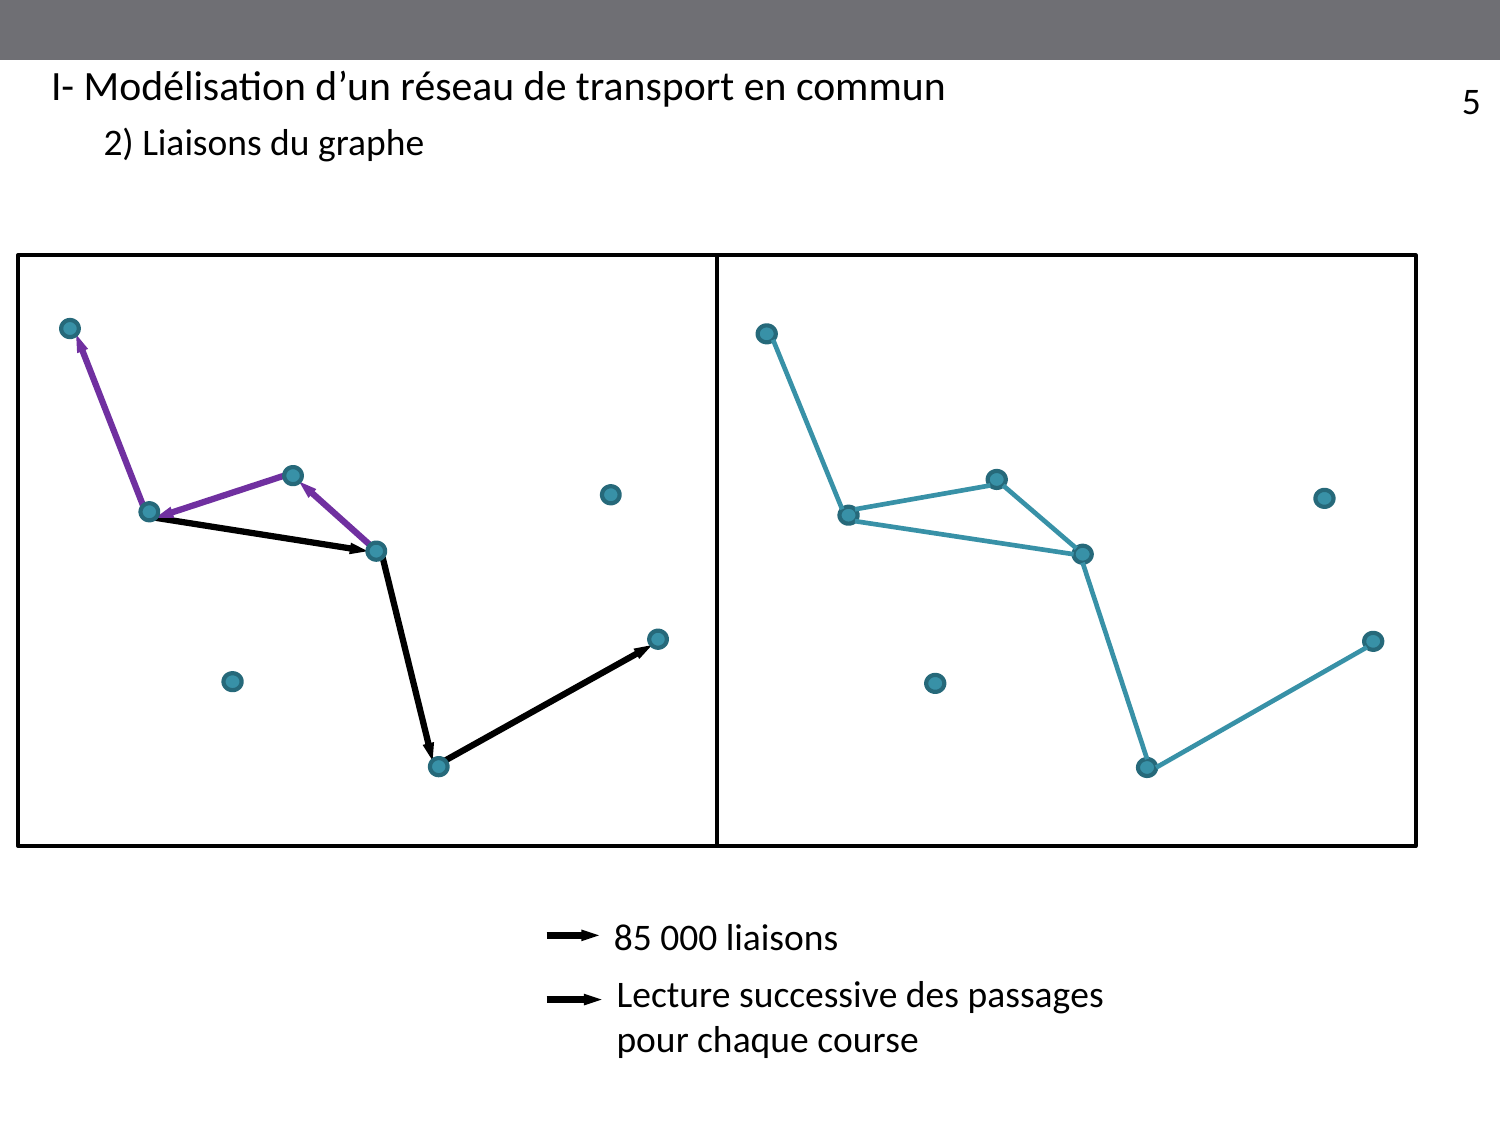

I- Modélisation d’un réseau de transport en commun
5
2) Liaisons du graphe
85 000 liaisons
Lecture successive des passages pour chaque course